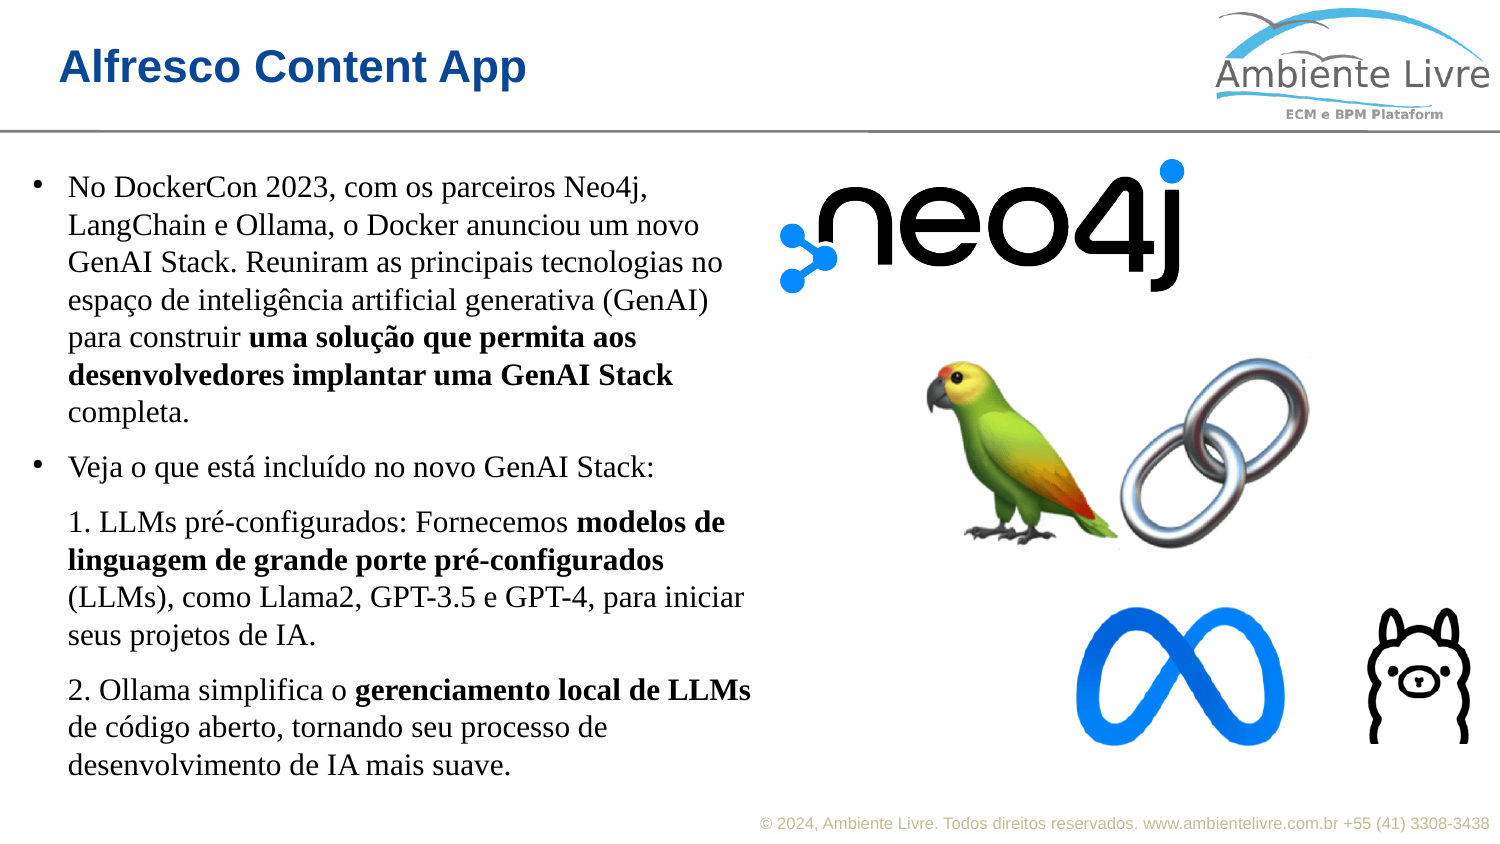

# Alfresco Content App
No DockerCon 2023, com os parceiros Neo4j, LangChain e Ollama, o Docker anunciou um novo GenAI Stack. Reuniram as principais tecnologias no espaço de inteligência artificial generativa (GenAI) para construir uma solução que permita aos desenvolvedores implantar uma GenAI Stack completa.
Veja o que está incluído no novo GenAI Stack:
1. LLMs pré-configurados: Fornecemos modelos de linguagem de grande porte pré-configurados (LLMs), como Llama2, GPT-3.5 e GPT-4, para iniciar seus projetos de IA.
2. Ollama simplifica o gerenciamento local de LLMs de código aberto, tornando seu processo de desenvolvimento de IA mais suave.